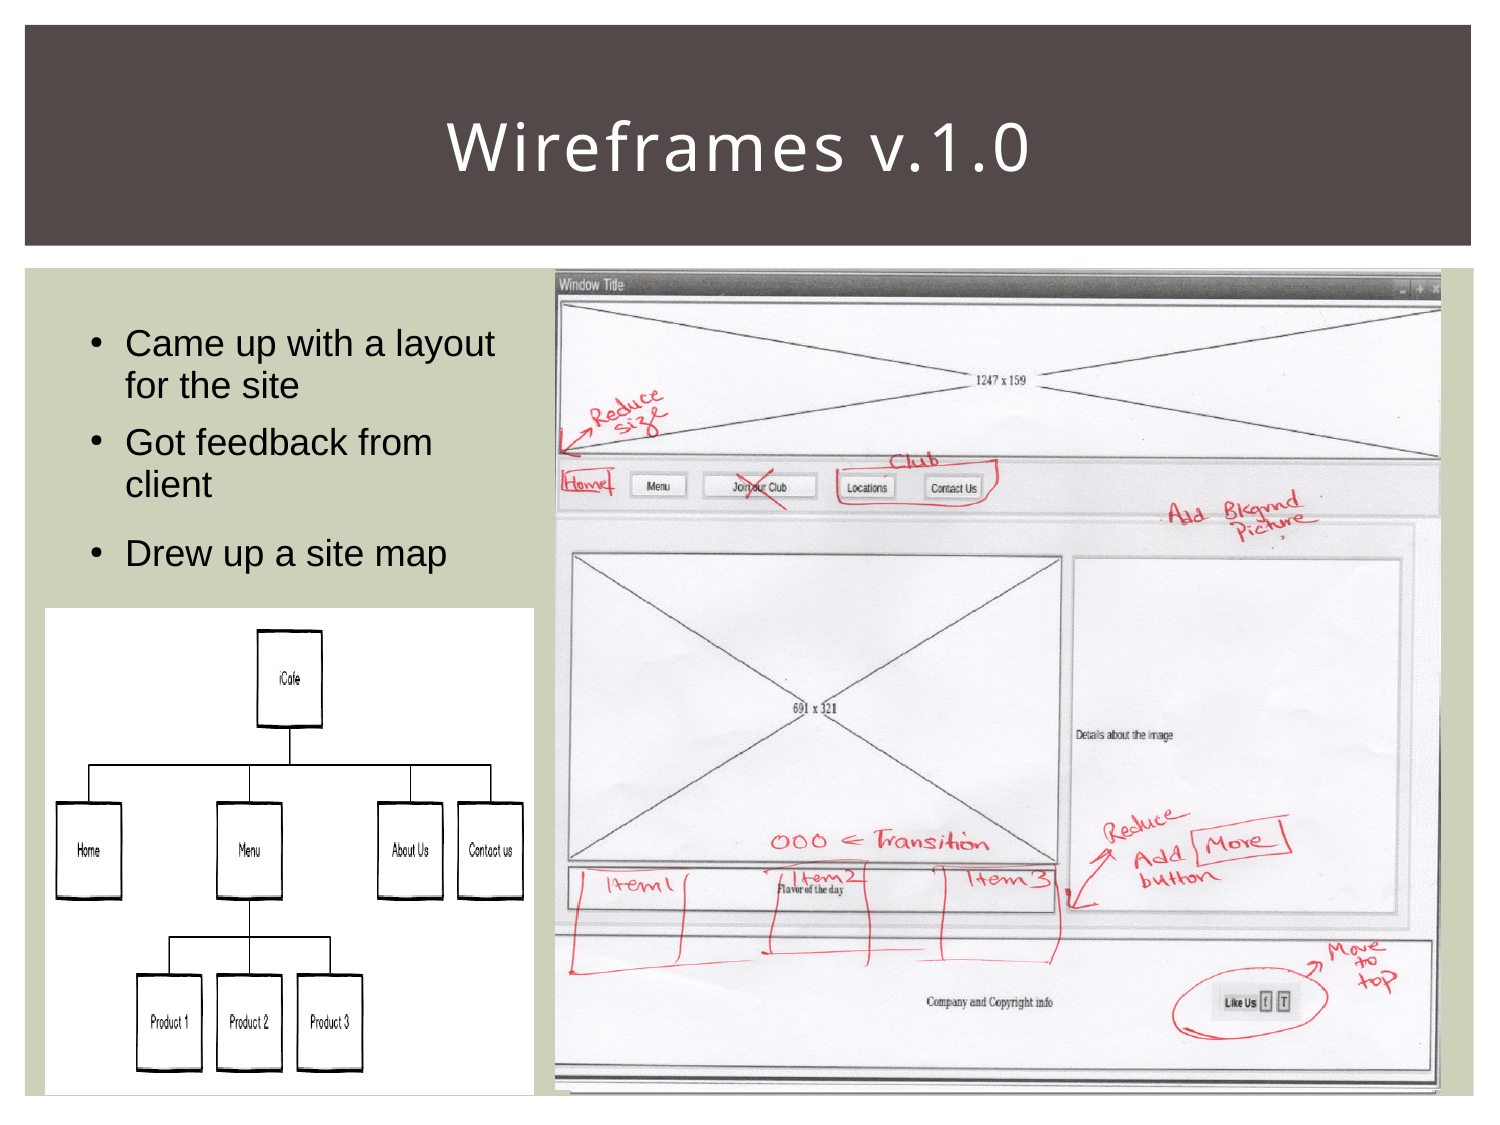

# Wireframes v.1.0
Came up with a layout for the site
Got feedback from client
Drew up a site map